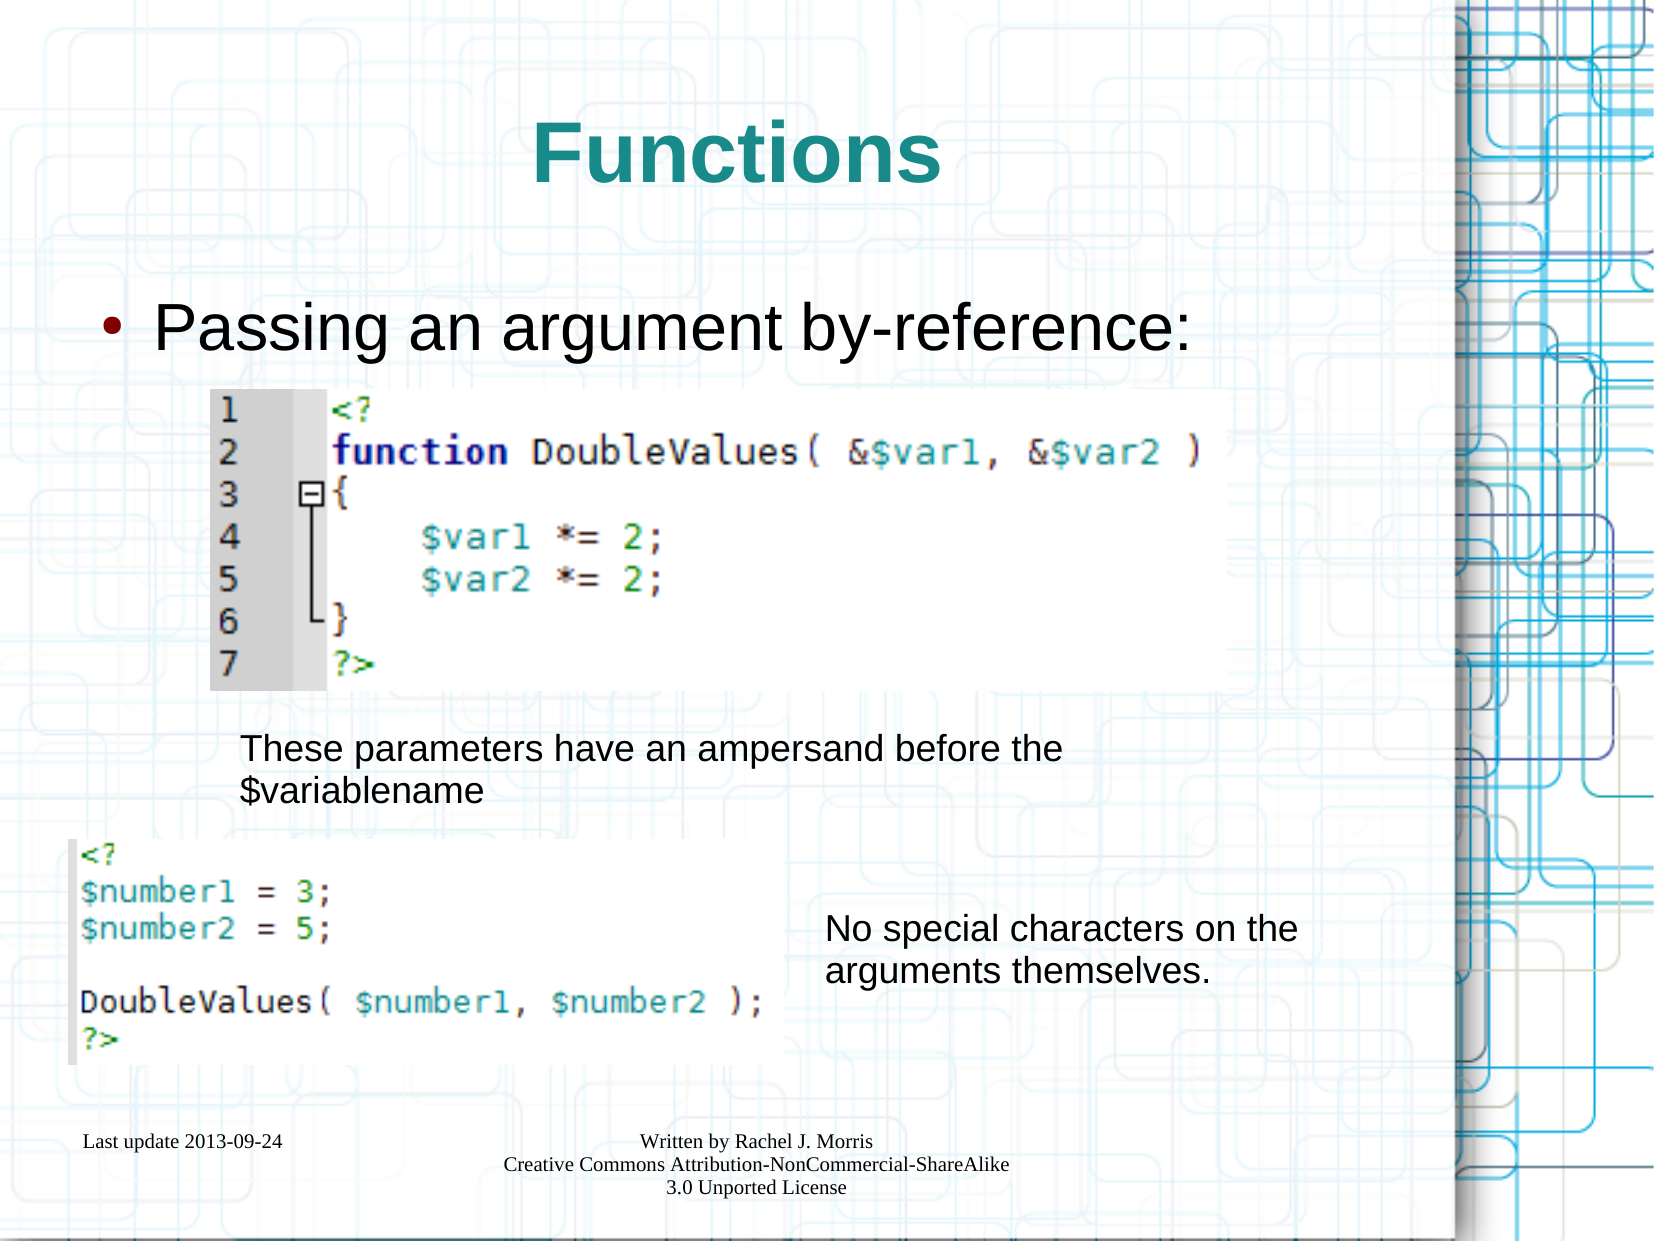

# Functions
Passing an argument by-reference:
These parameters have an ampersand before the $variablename
No special characters on the arguments themselves.